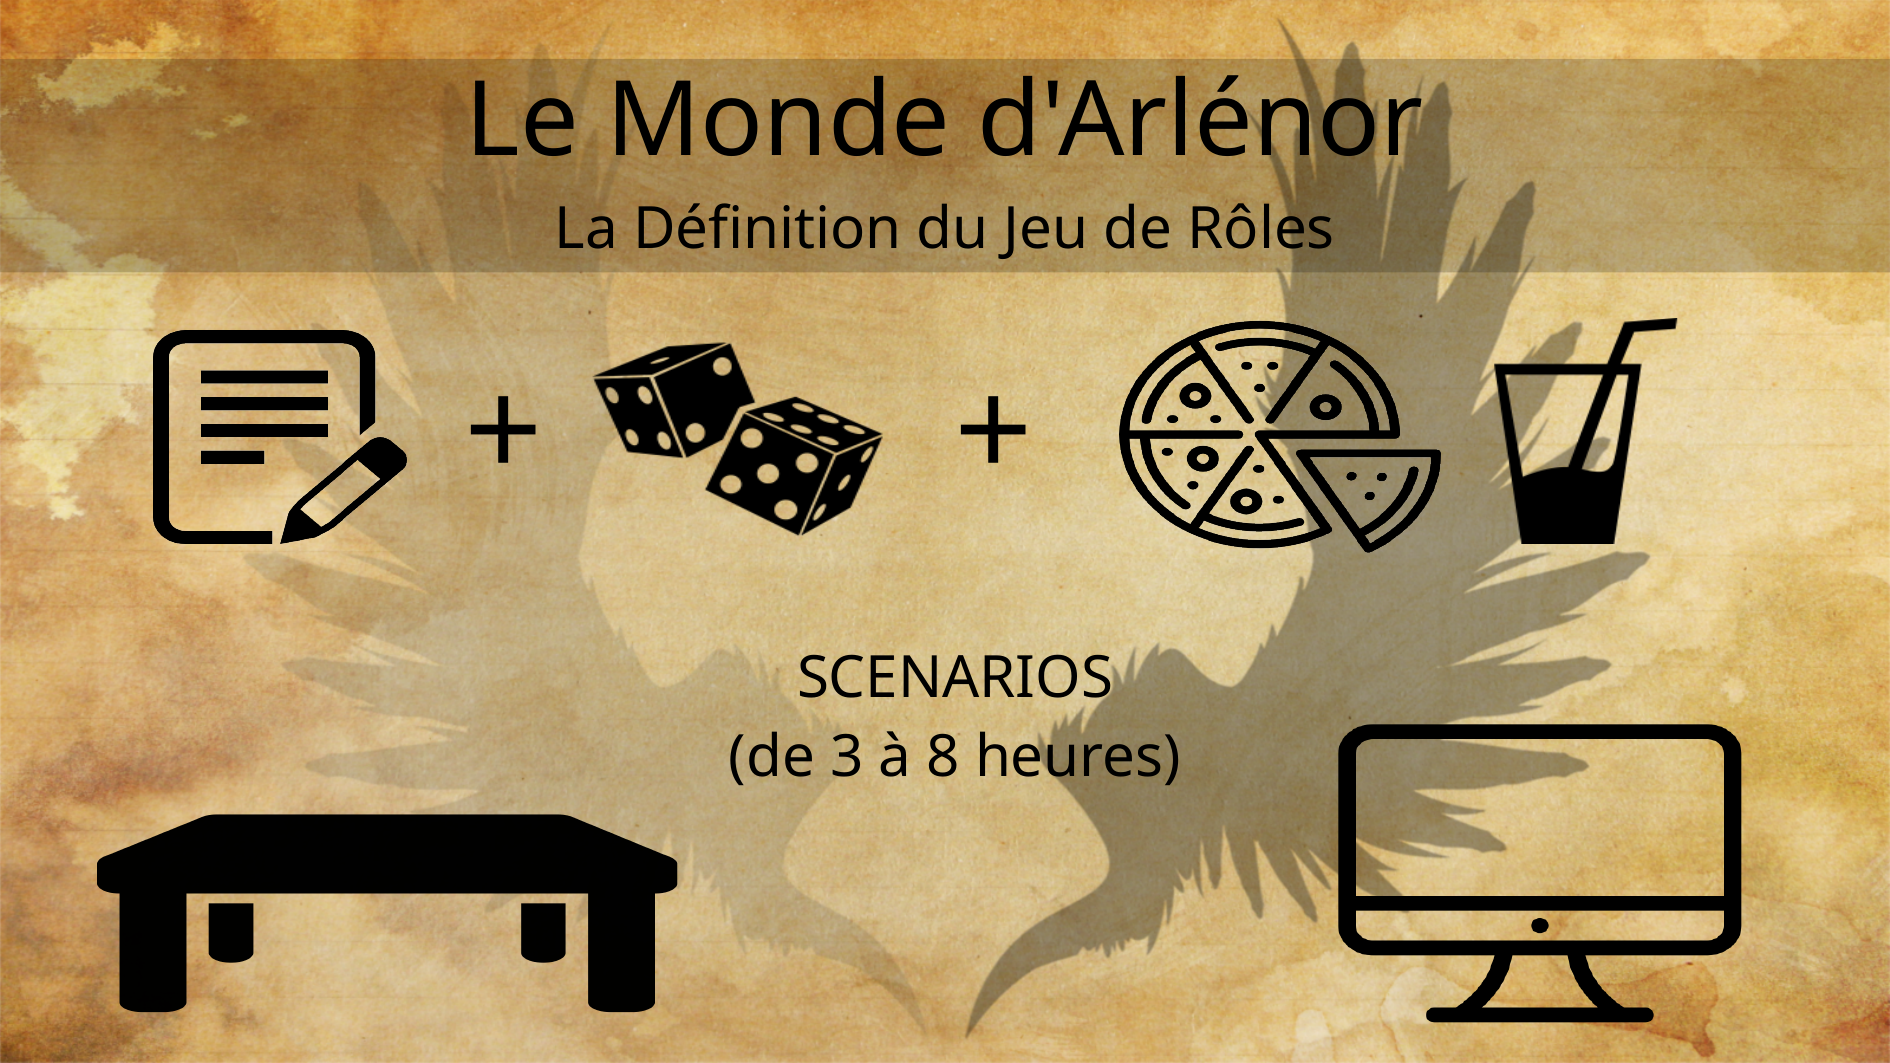

# Le Monde d'Arlénor La Définition du Jeu de Rôles
+
+
SCENARIOS
(de 3 à 8 heures)